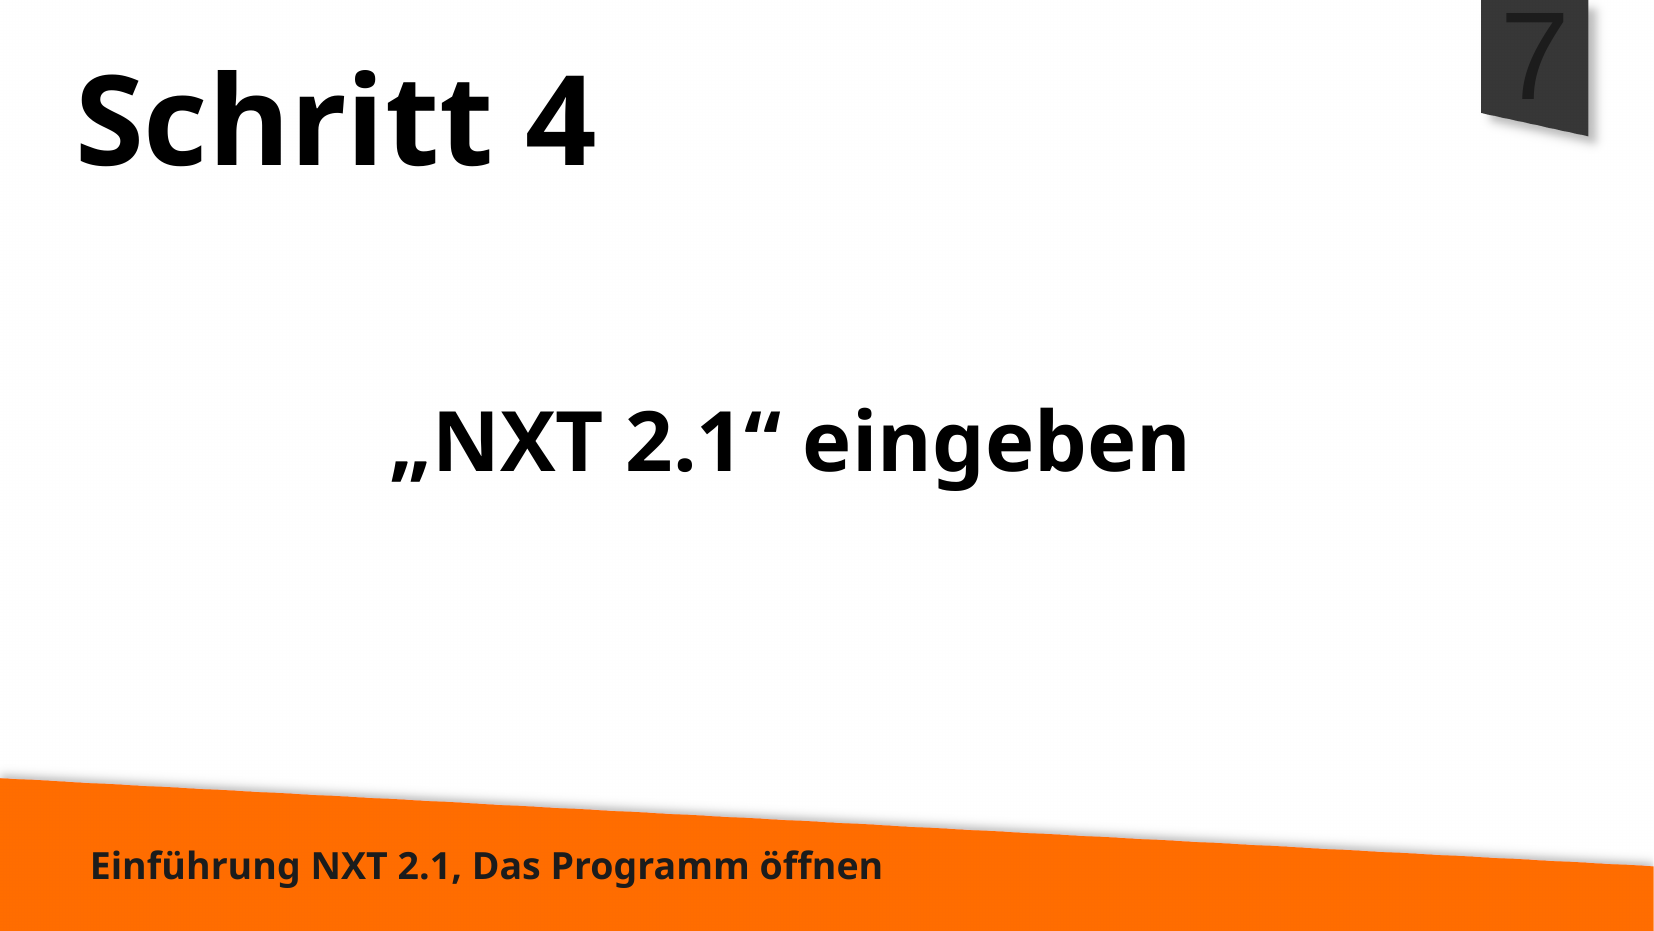

7
# Schritt 4
„NXT 2.1“ eingeben
Einführung NXT 2.1, Das Programm öffnen